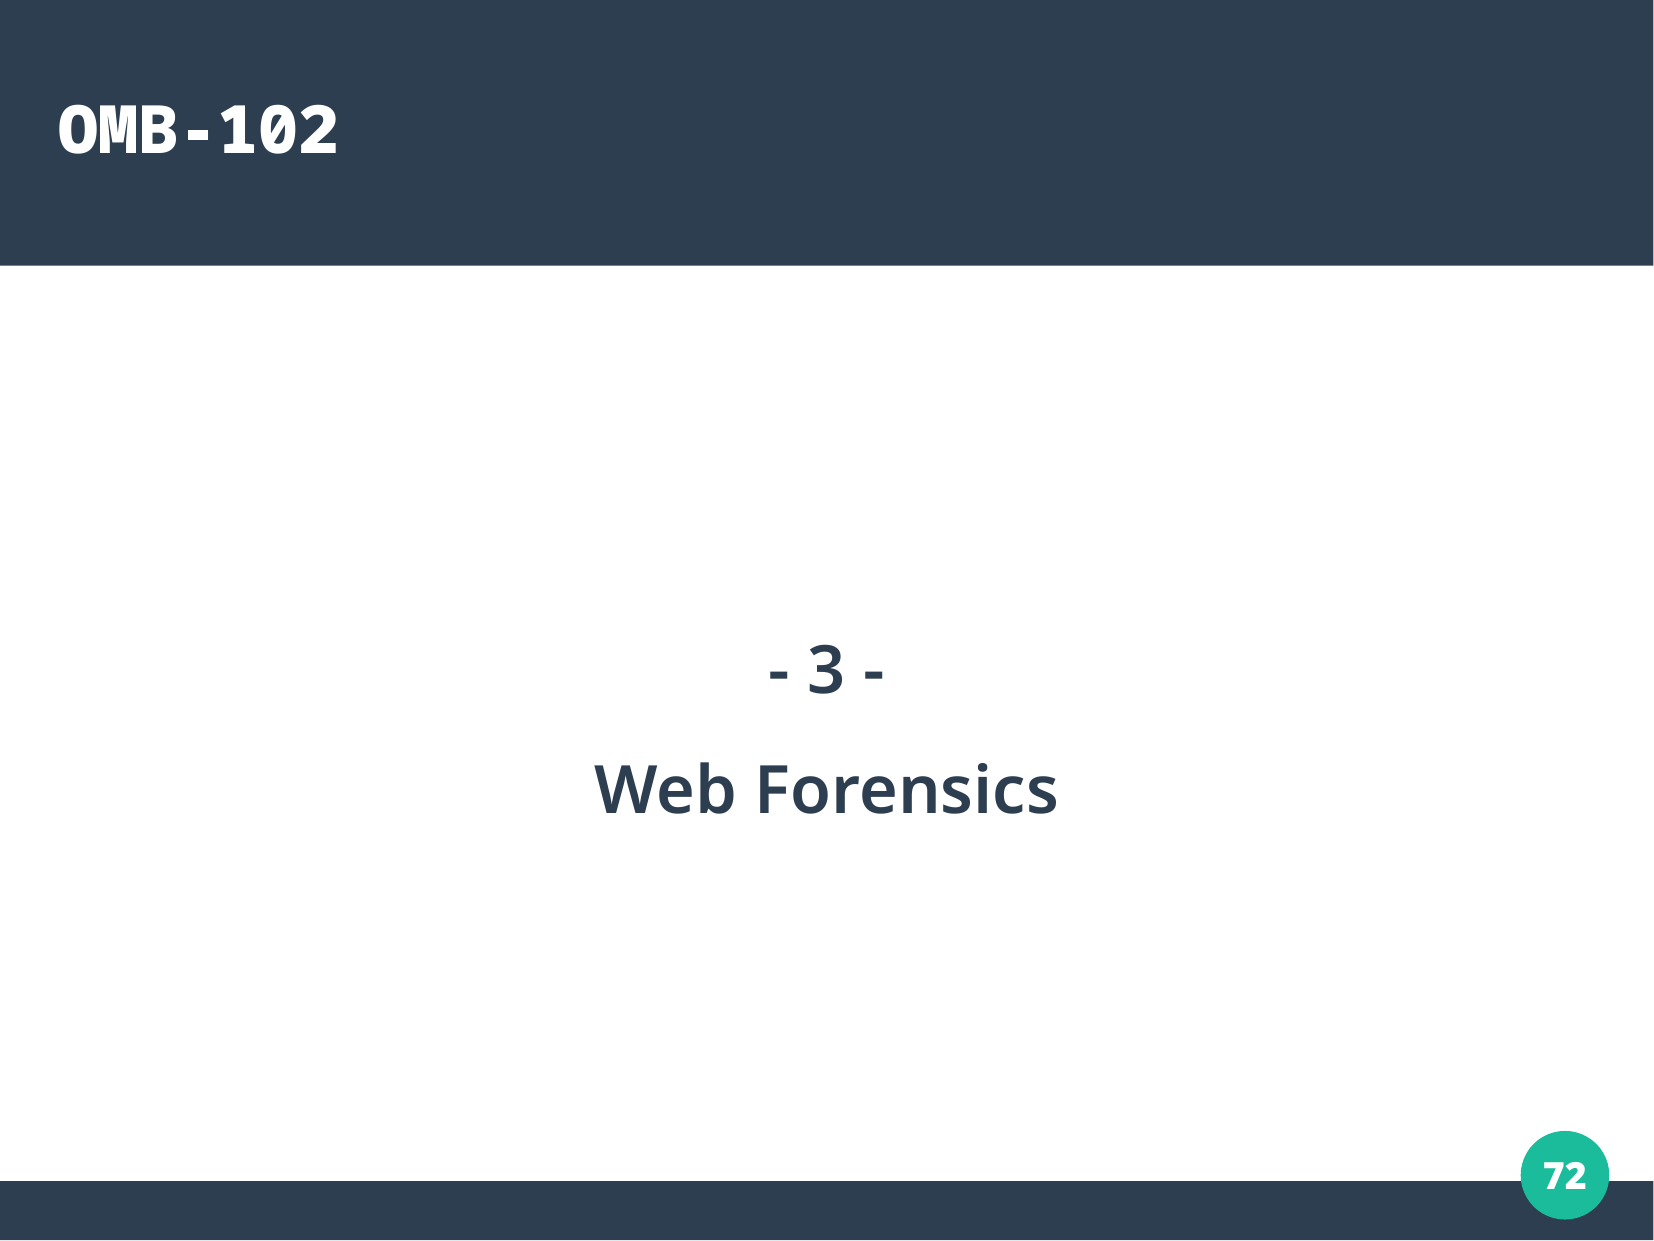

# OMB-102
- 3 -
Web Forensics
72